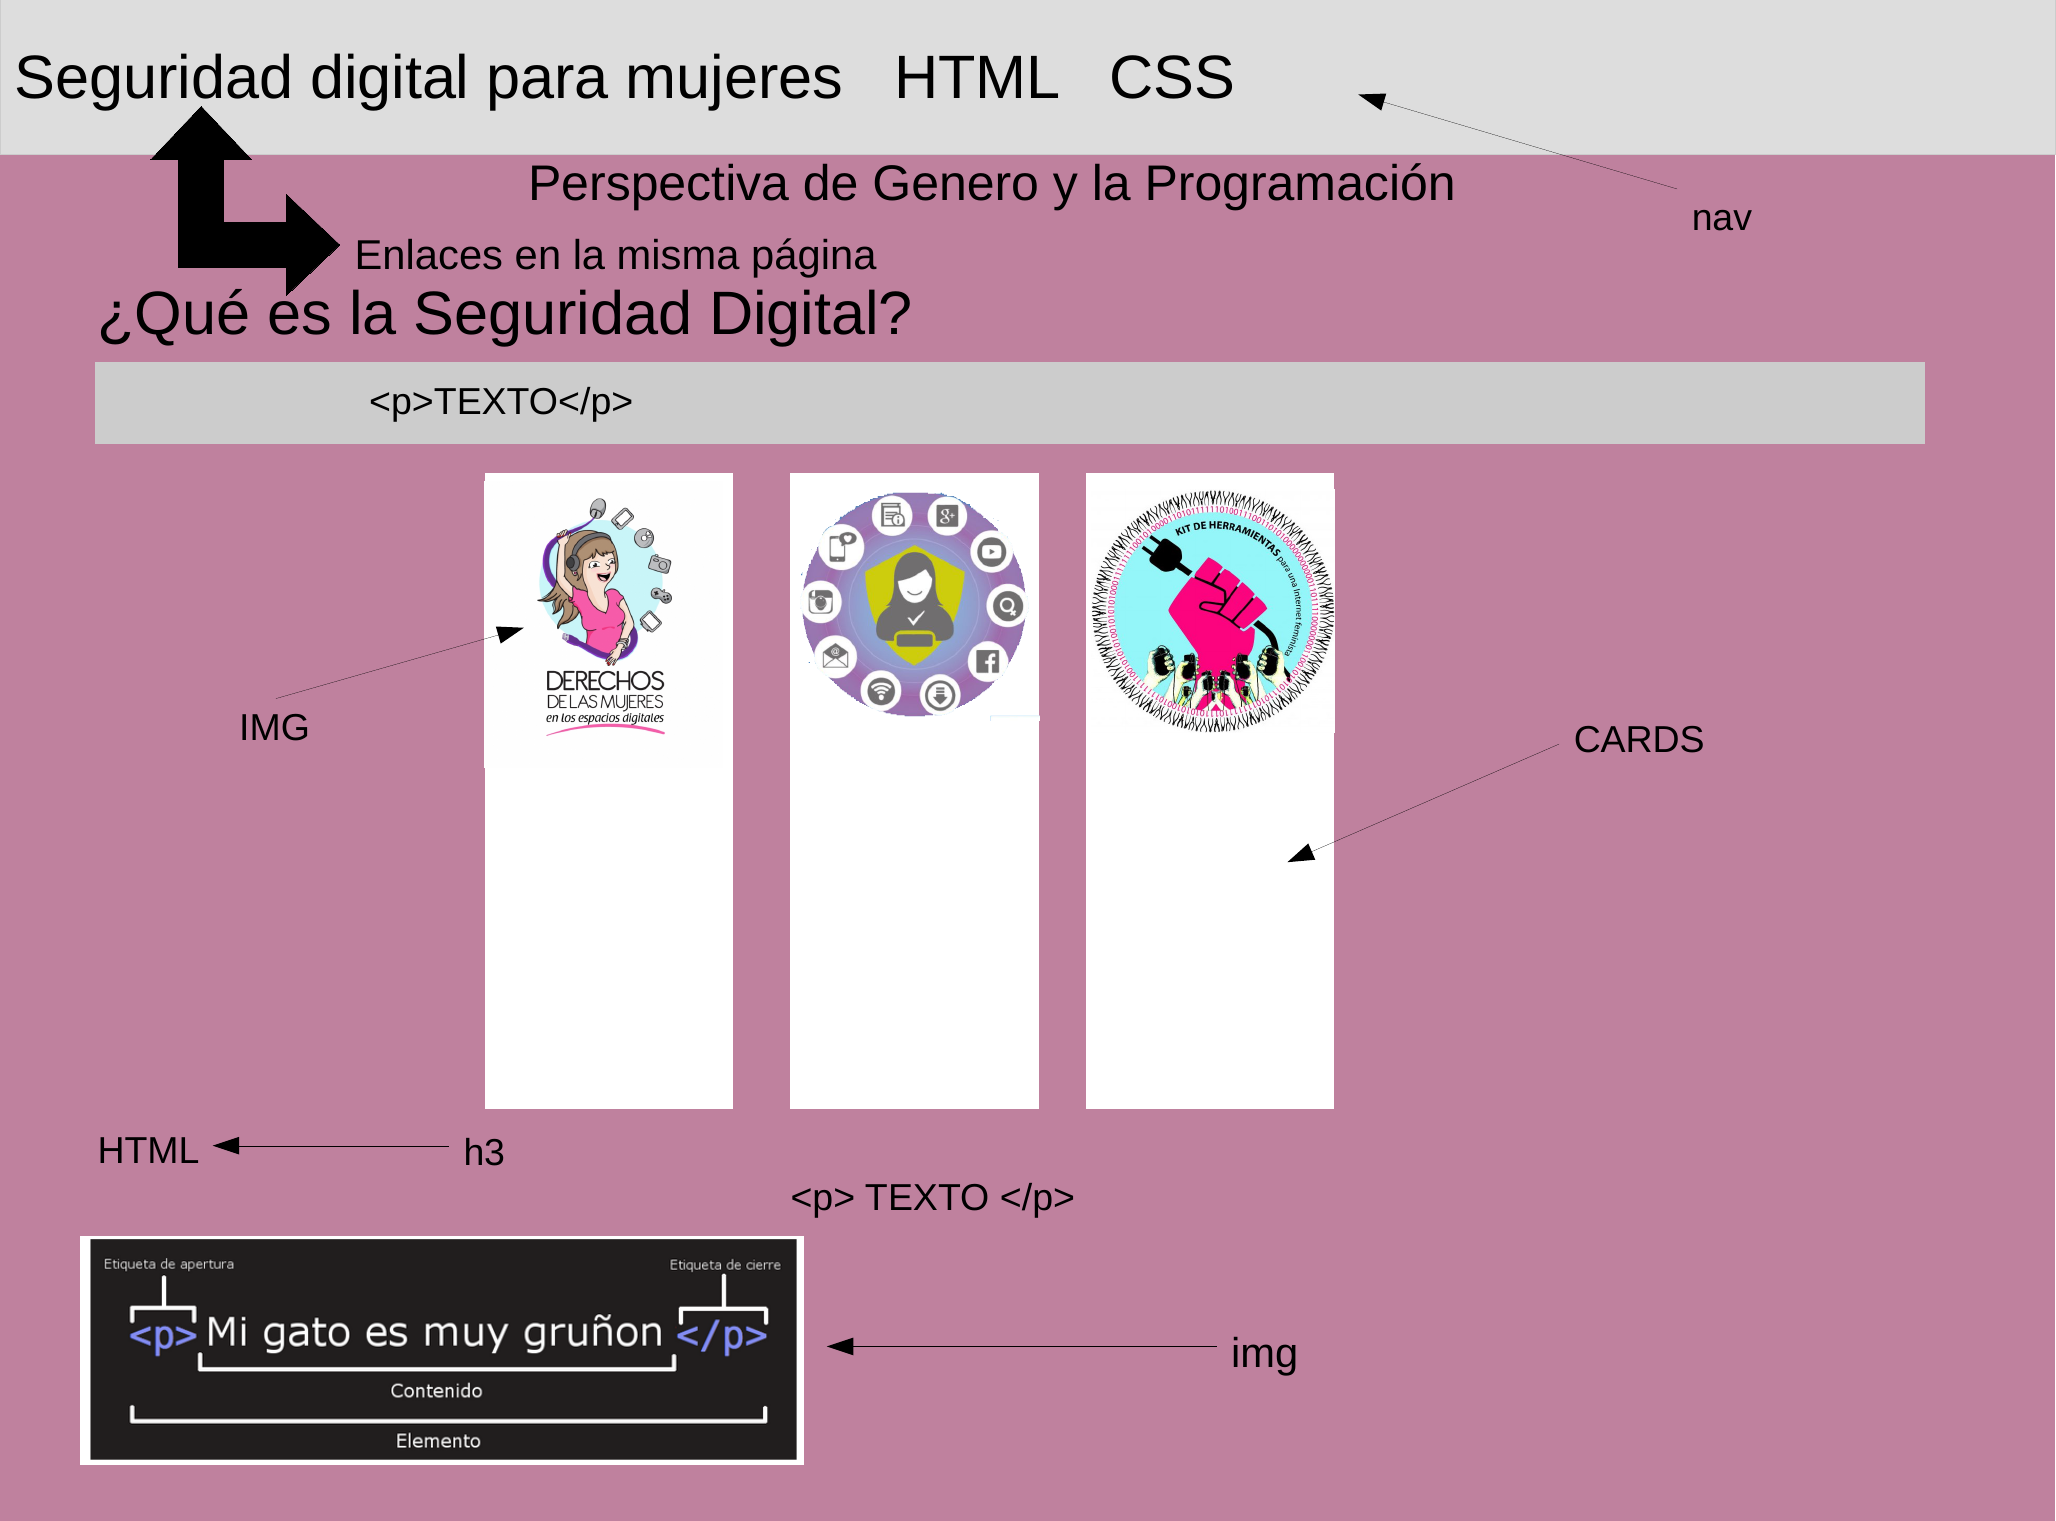

Seguridad digital para mujeres HTML CSS
Perspectiva de Genero y la Programación
nav
Enlaces en la misma página
¿Qué es la Seguridad Digital?
<p>TEXTO</p>
IMG
CARDS
HTML
h3
<p> TEXTO </p>
img